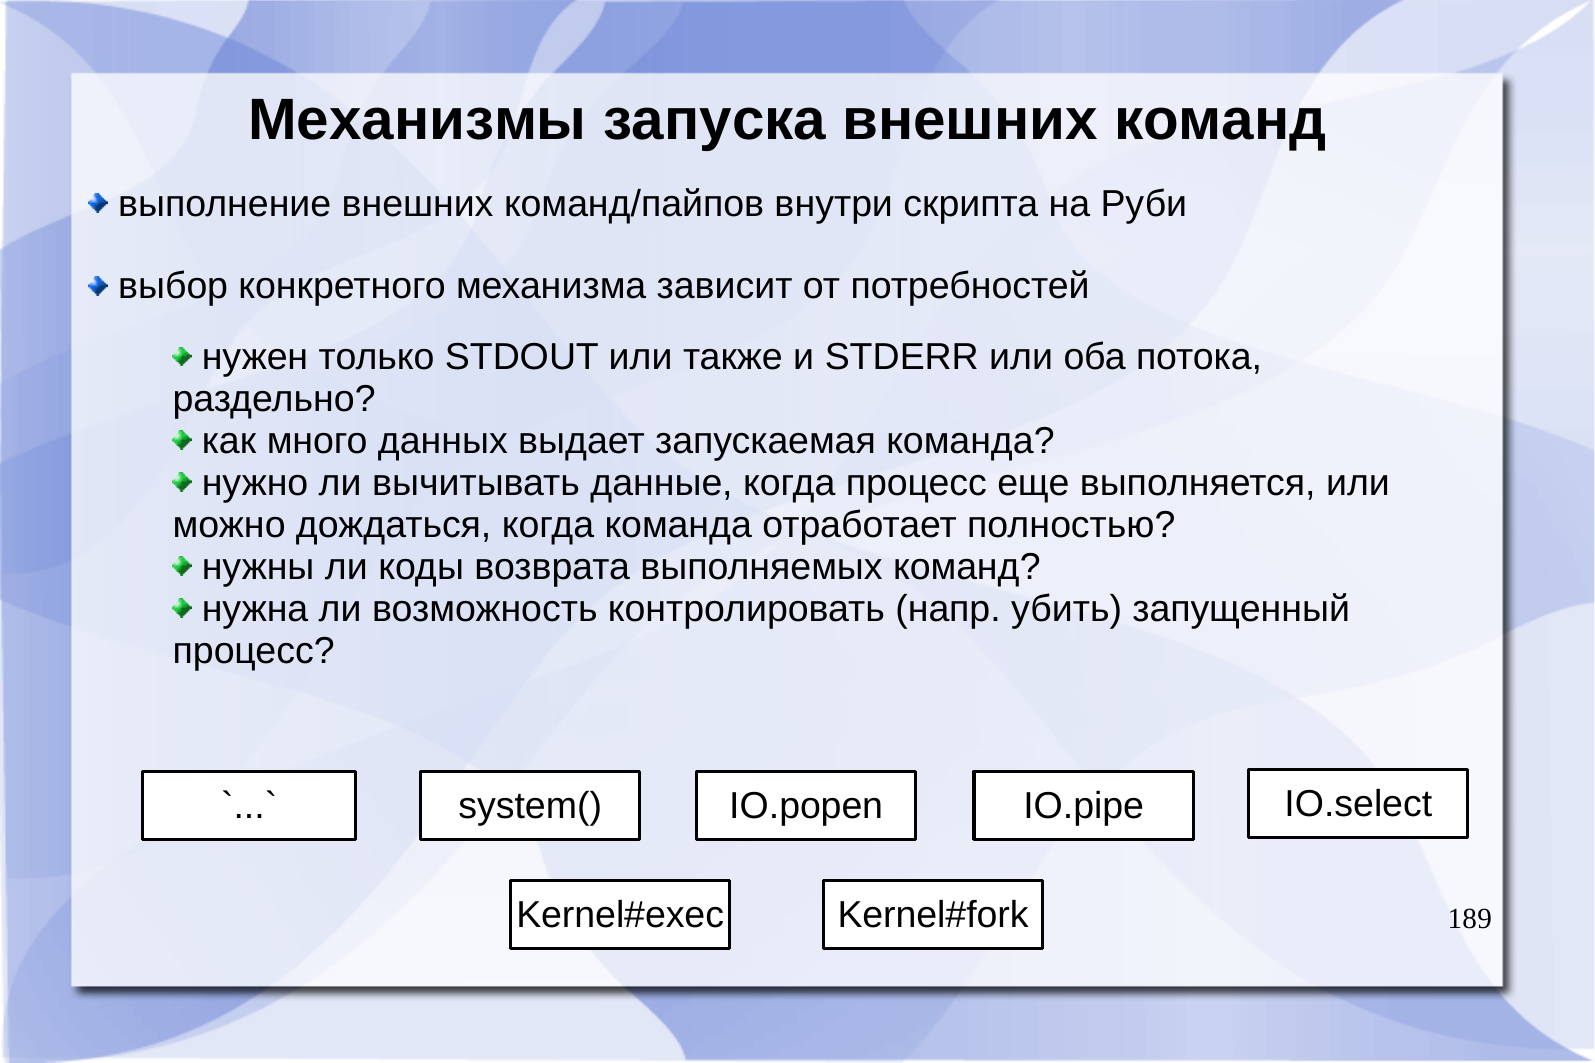

# Механизмы запуска внешних команд
 выполнение внешних команд/пайпов внутри скрипта на Руби
 выбор конкретного механизма зависит от потребностей
 нужен только STDOUT или также и STDERR или оба потока, раздельно?
 как много данных выдает запускаемая команда?
 нужно ли вычитывать данные, когда процесс еще выполняется, или можно дождаться, когда команда отработает полностью?
 нужны ли коды возврата выполняемых команд?
 нужна ли возможность контролировать (напр. убить) запущенный процесс?
IO.select
`...`
system()
IO.popen
IO.pipe
Kernel#exec
Kernel#fork
189